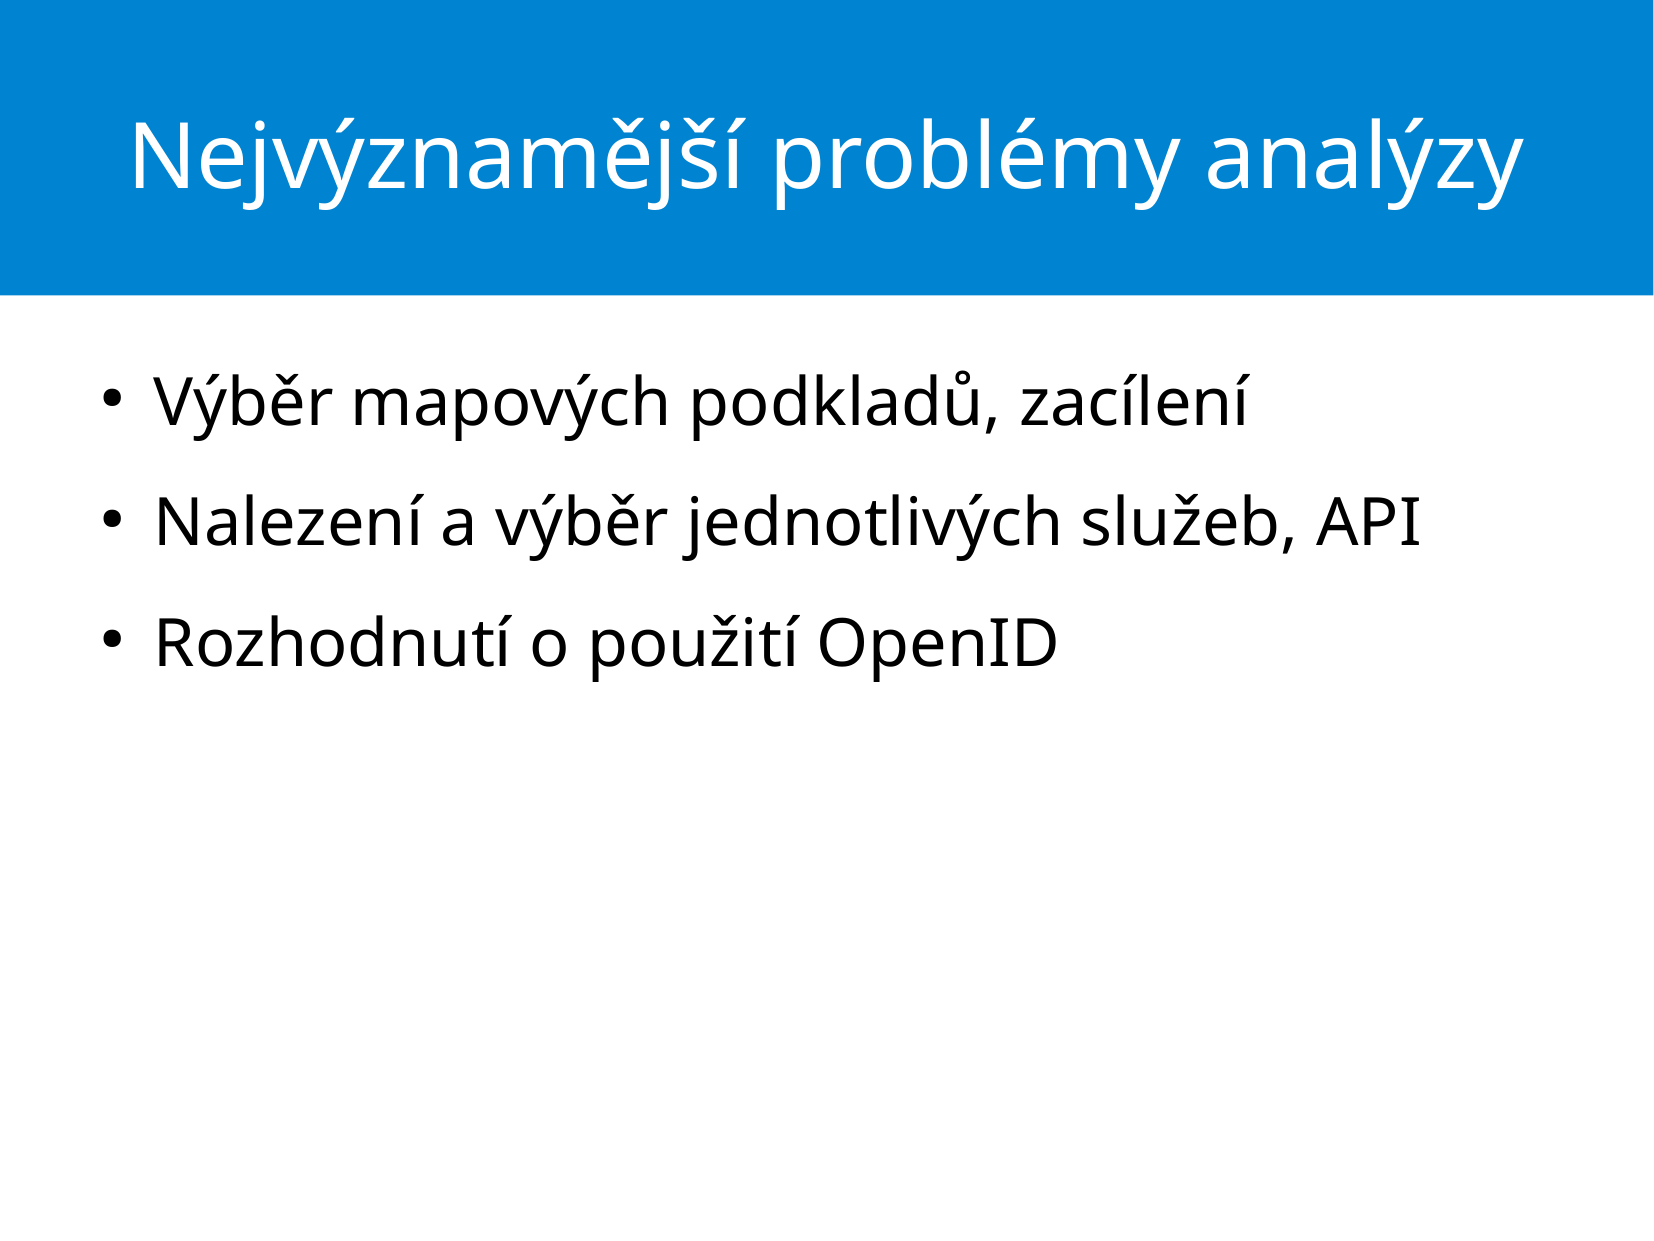

# Nejvýznamější problémy analýzy
Výběr mapových podkladů, zacílení
Nalezení a výběr jednotlivých služeb, API
Rozhodnutí o použití OpenID